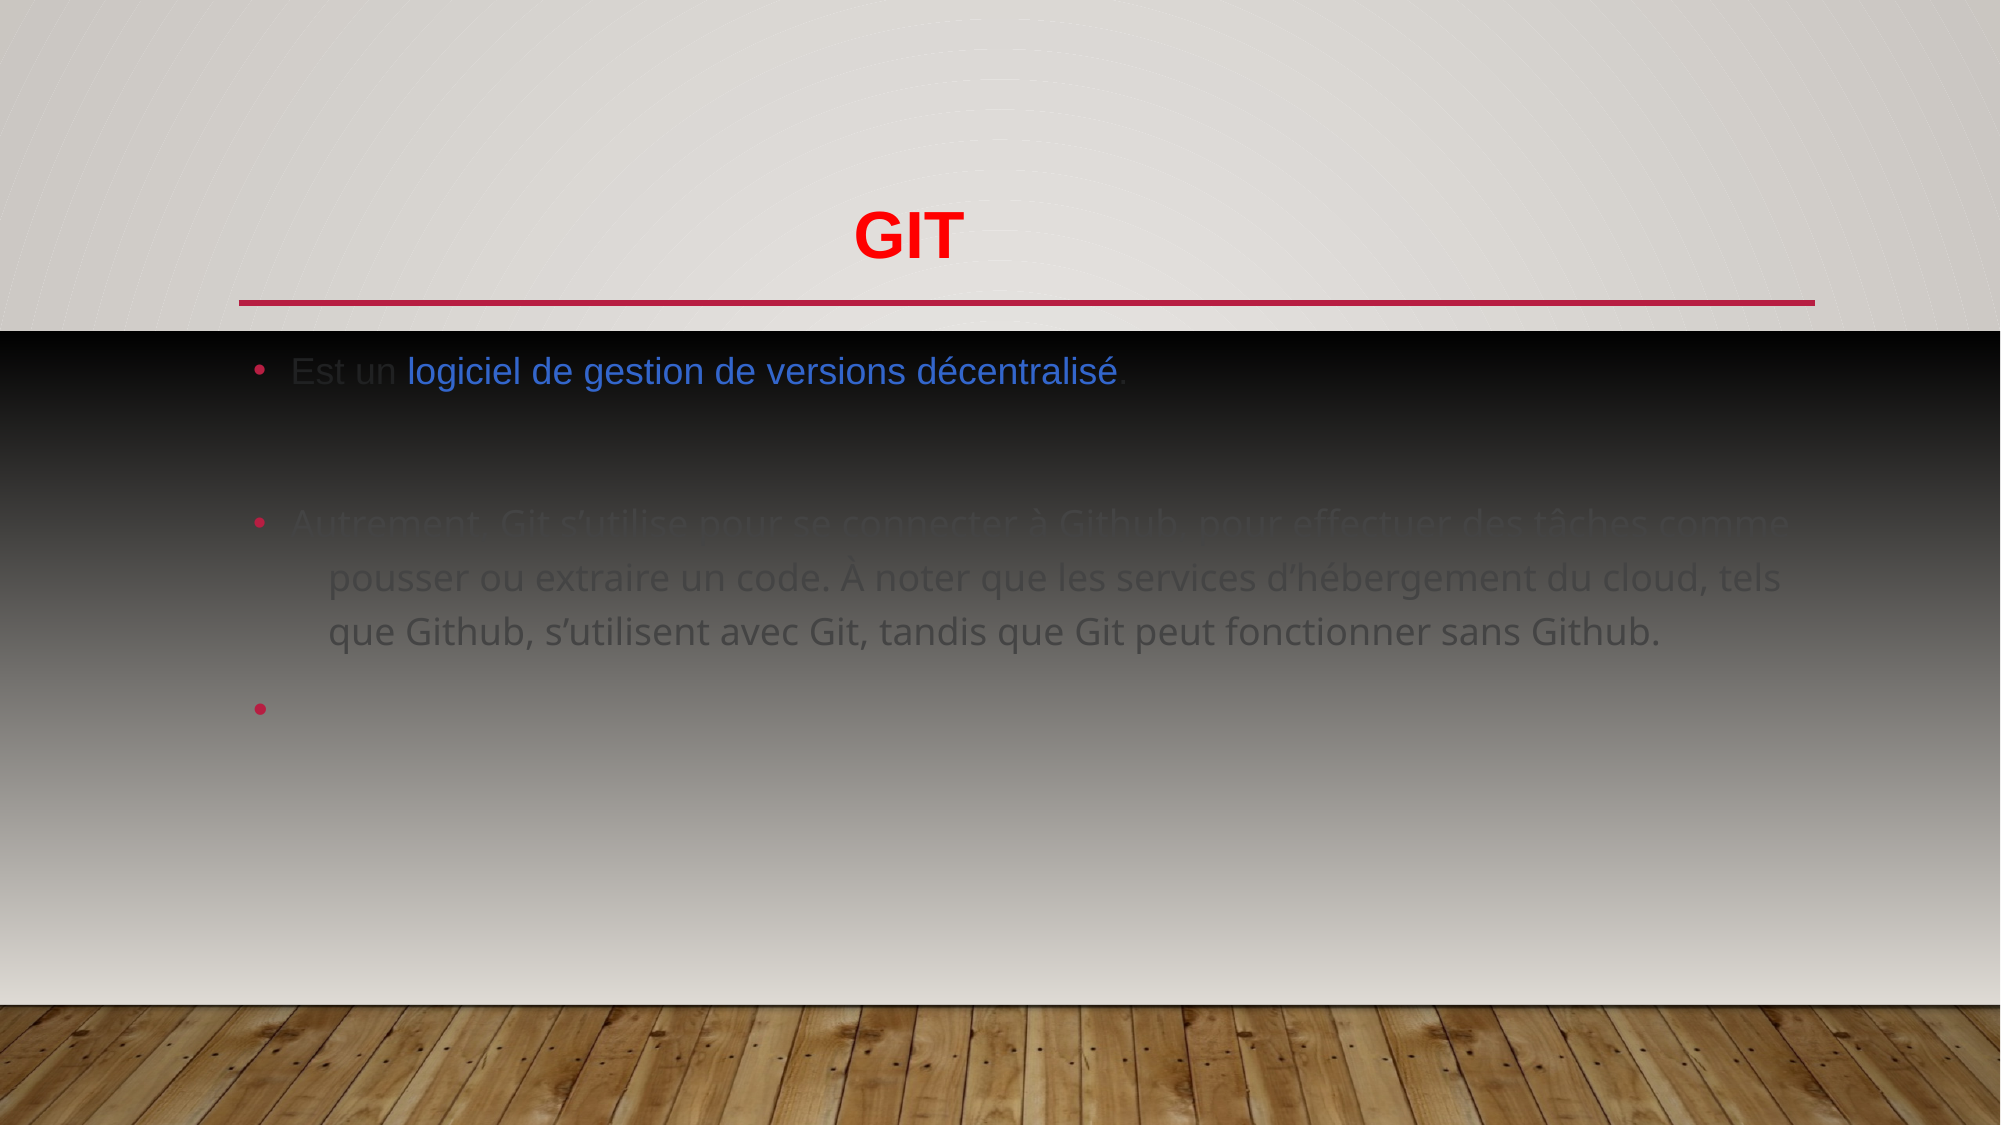

# Git
Est un logiciel de gestion de versions décentralisé.
Autrement, Git s’utilise pour se connecter à Github, pour effectuer des tâches comme pousser ou extraire un code. À noter que les services d’hébergement du cloud, tels que Github, s’utilisent avec Git, tandis que Git peut fonctionner sans Github.